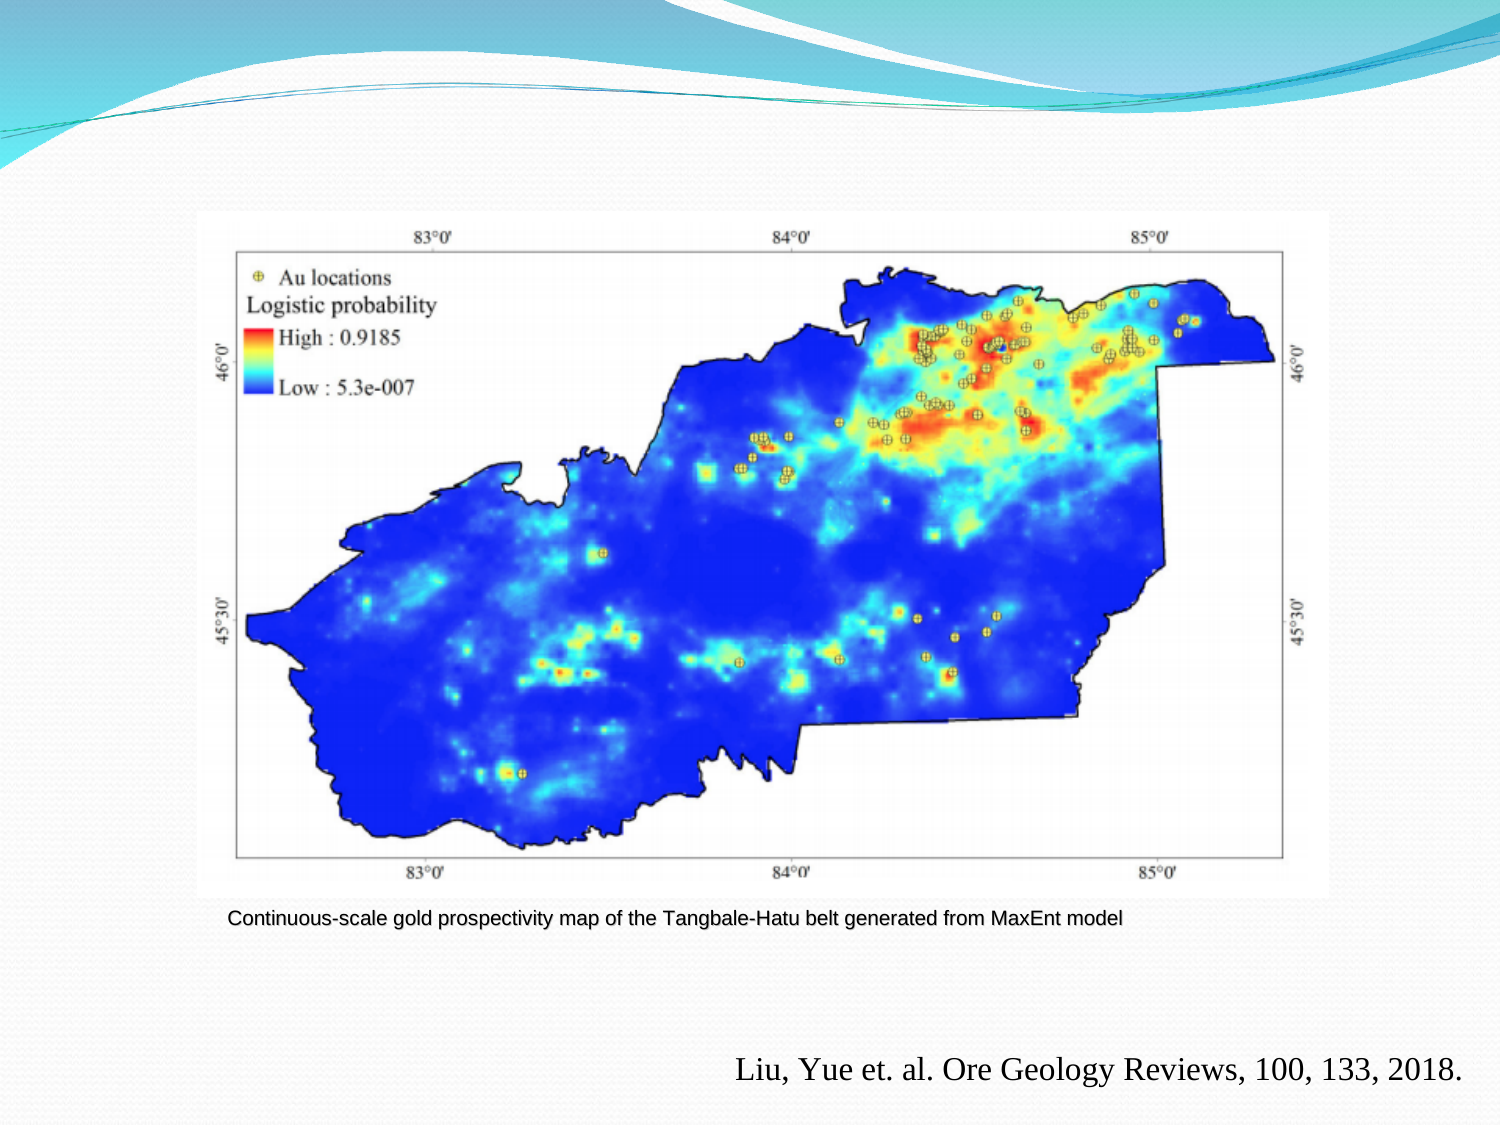

Continuous-scale gold prospectivity map of the Tangbale-Hatu belt generated from MaxEnt model
Liu, Yue et. al. Ore Geology Reviews, 100, 133, 2018.